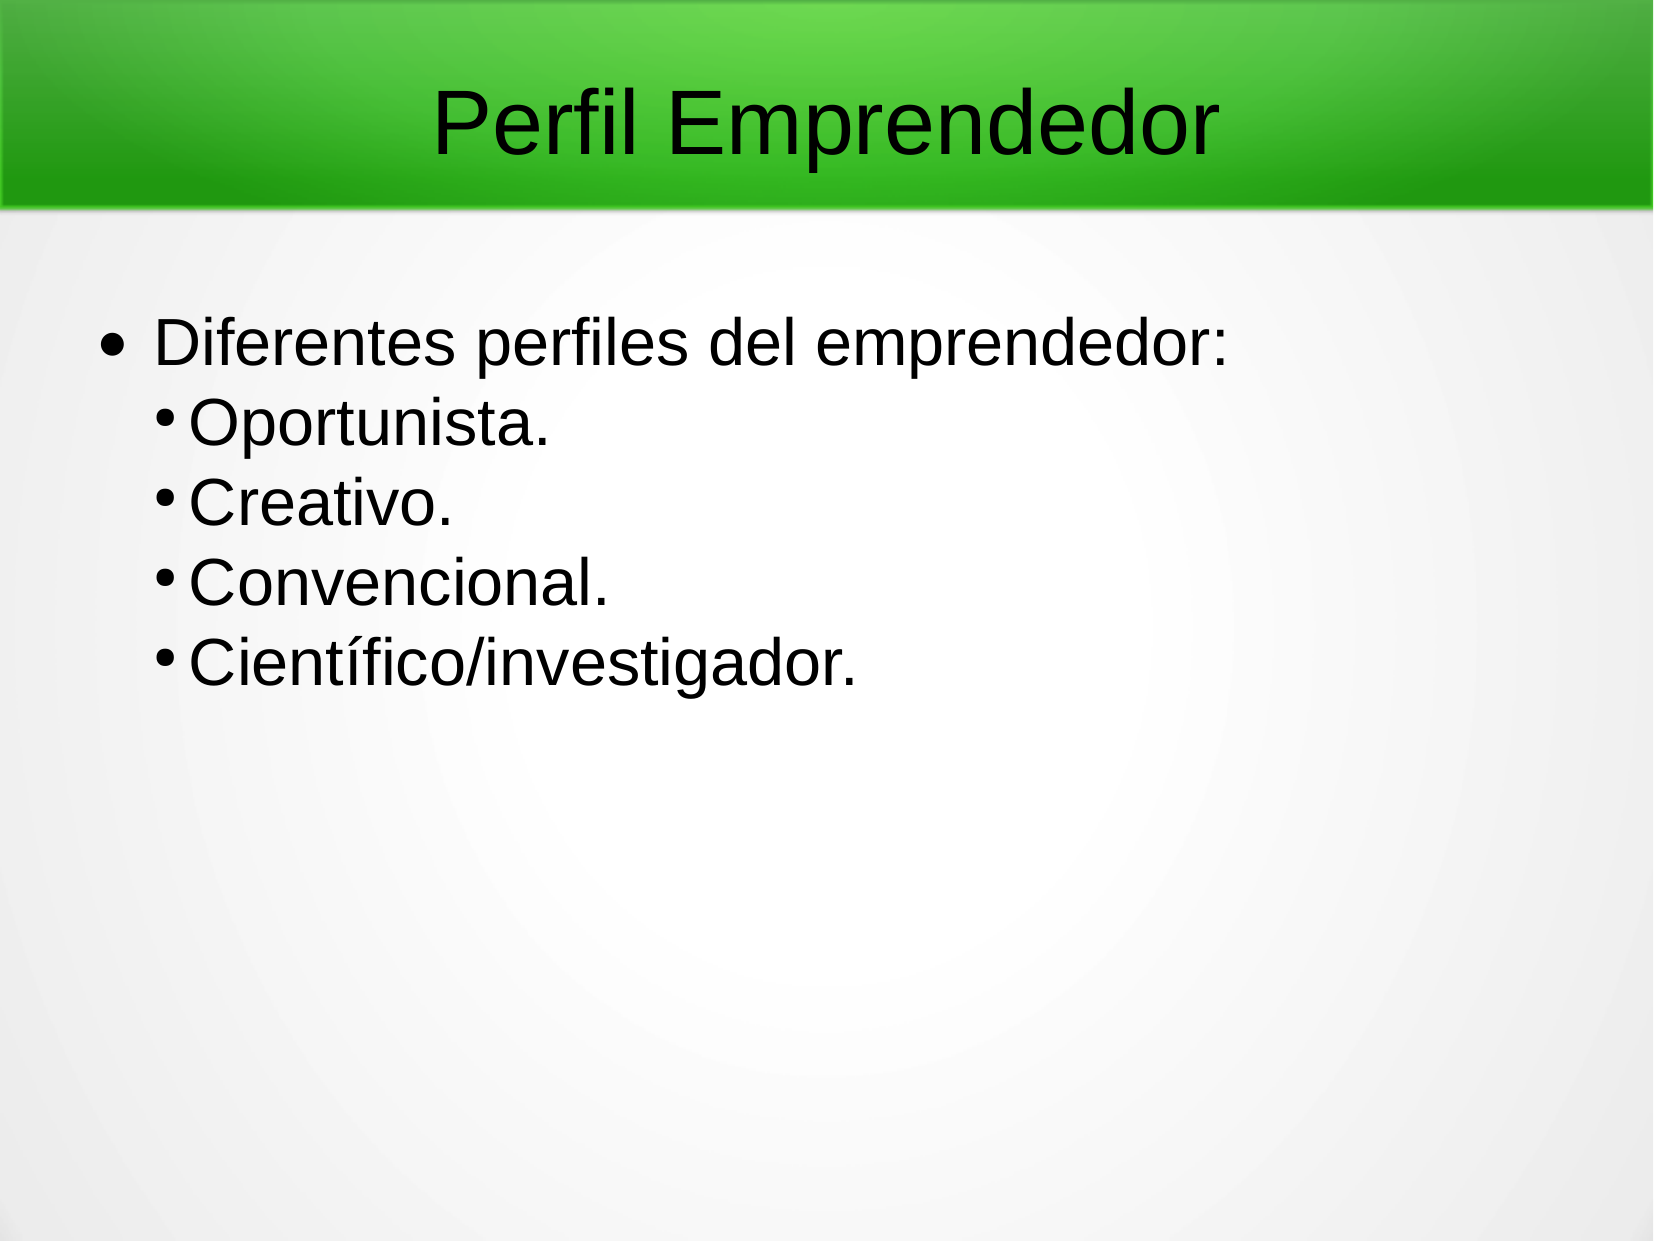

Perfil Emprendedor
Diferentes perfiles del emprendedor:
Oportunista.
Creativo.
Convencional.
Científico/investigador.